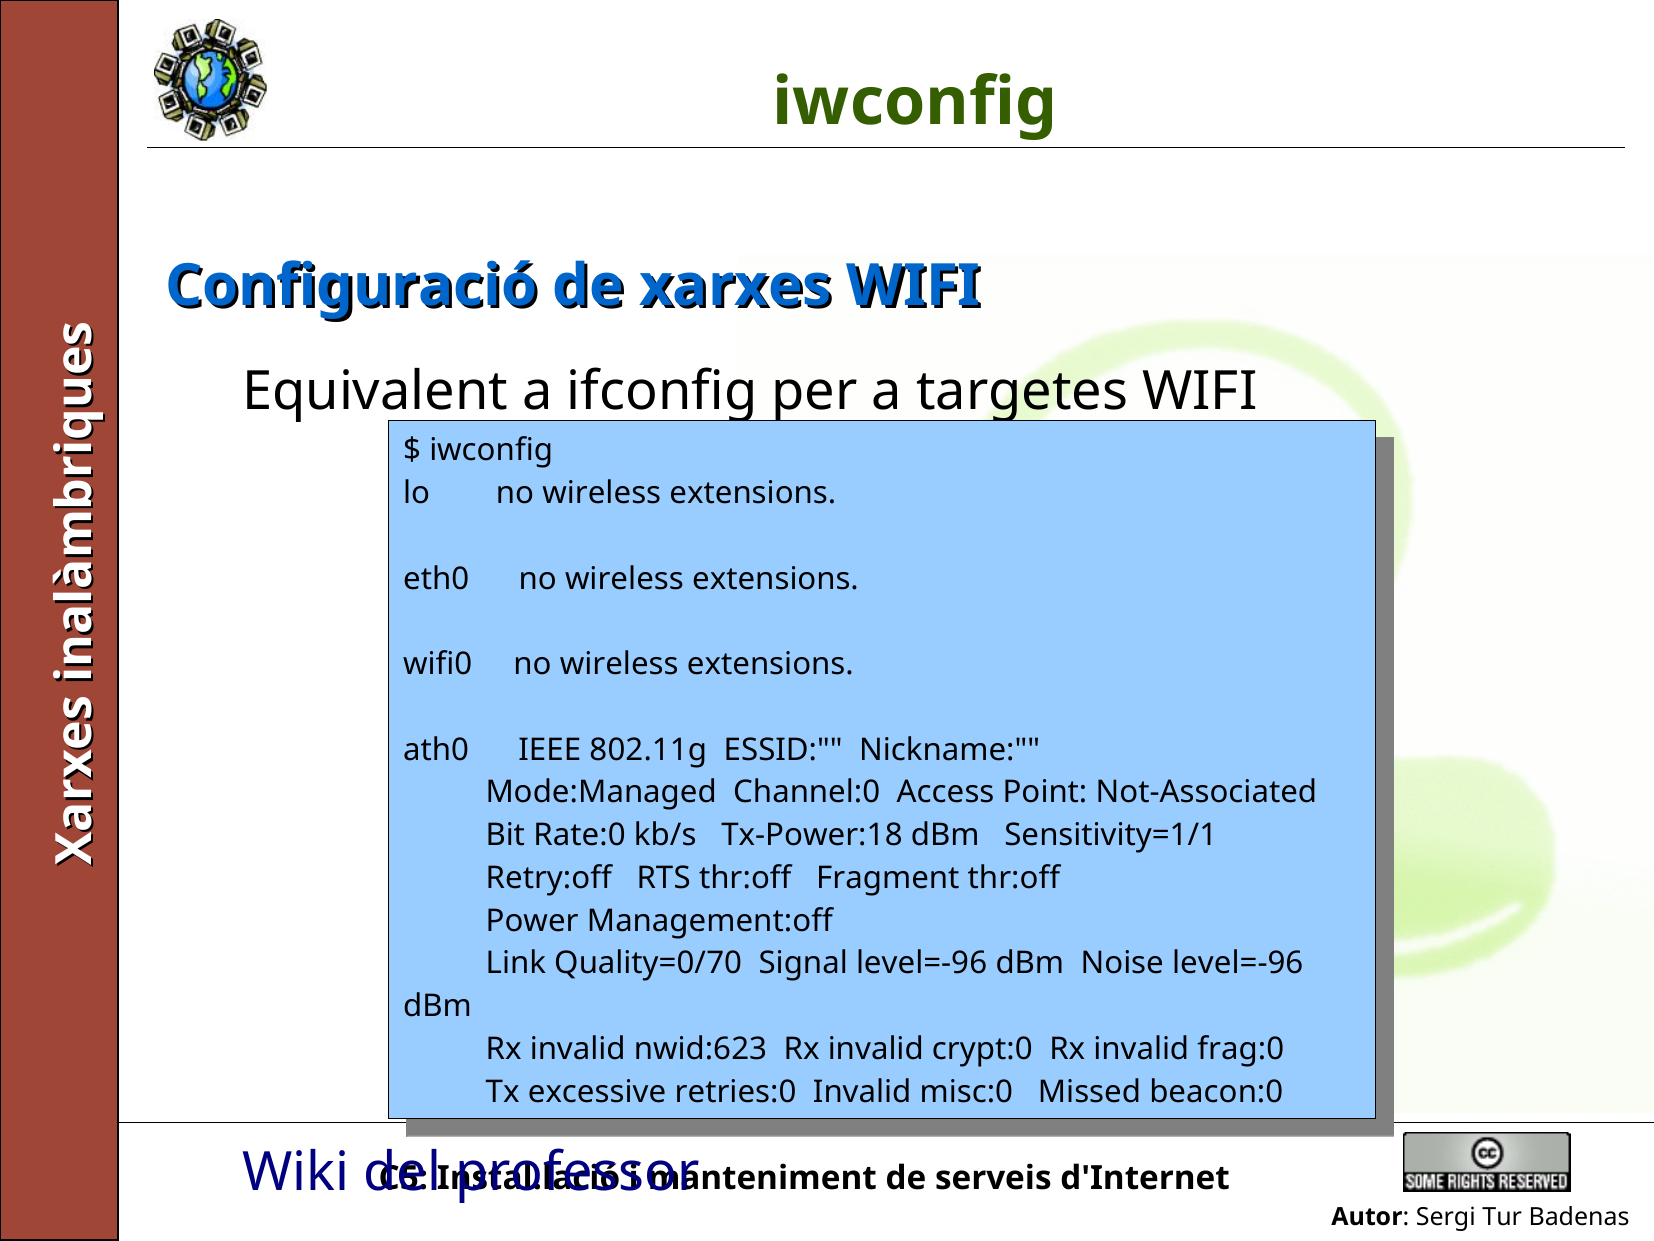

# iwconfig
Configuració de xarxes WIFI
Equivalent a ifconfig per a targetes WIFI
Wiki del professor
$ iwconfig
lo no wireless extensions.
eth0 no wireless extensions.
wifi0 no wireless extensions.
ath0 IEEE 802.11g ESSID:"" Nickname:""
 Mode:Managed Channel:0 Access Point: Not-Associated
 Bit Rate:0 kb/s Tx-Power:18 dBm Sensitivity=1/1
 Retry:off RTS thr:off Fragment thr:off
 Power Management:off
 Link Quality=0/70 Signal level=-96 dBm Noise level=-96 dBm
 Rx invalid nwid:623 Rx invalid crypt:0 Rx invalid frag:0
 Tx excessive retries:0 Invalid misc:0 Missed beacon:0